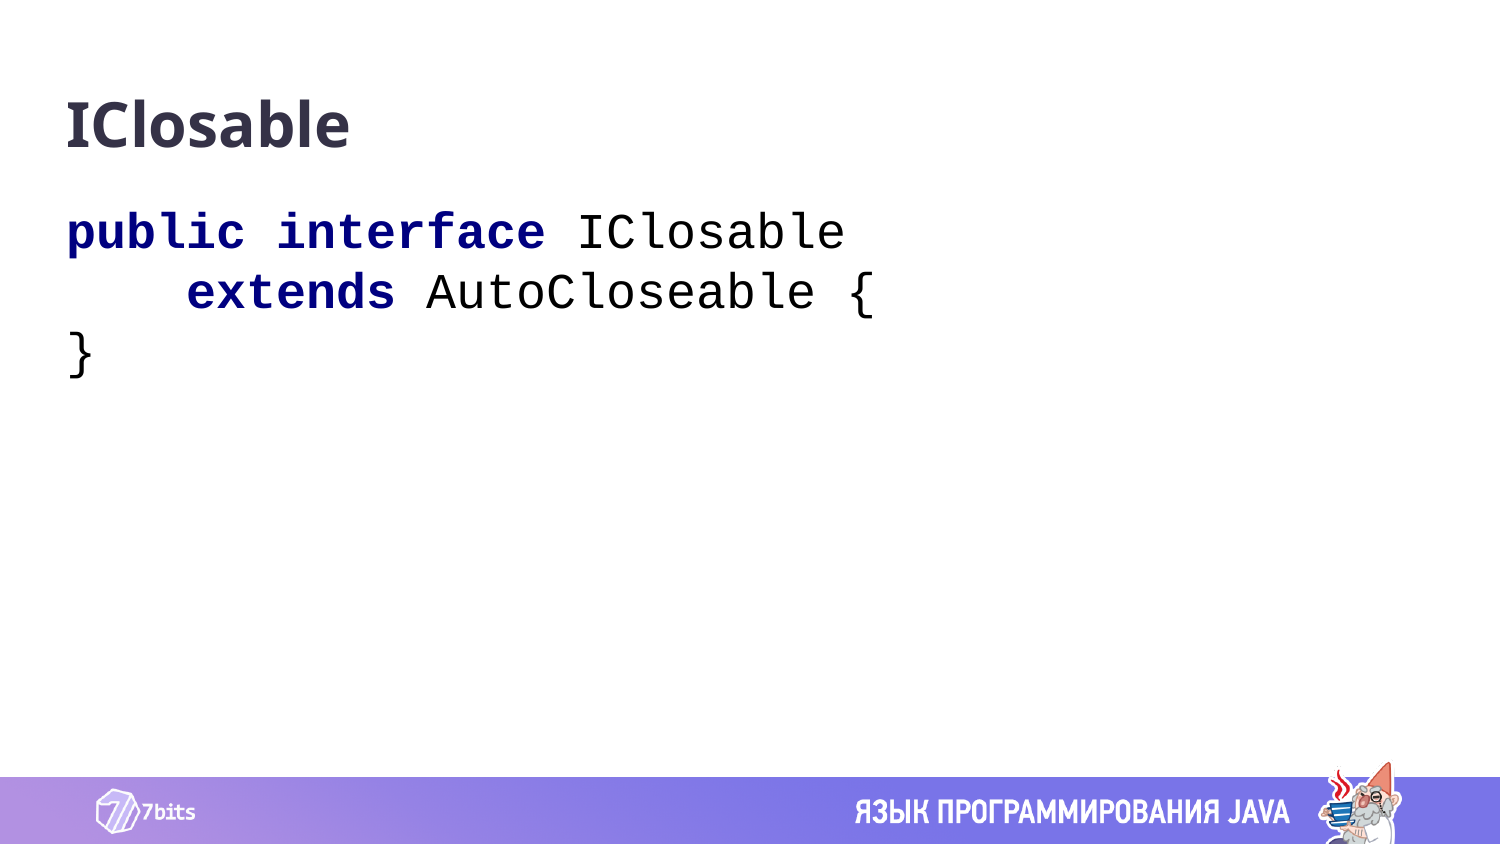

# IClosable
public interface IClosable
 extends AutoCloseable {
}